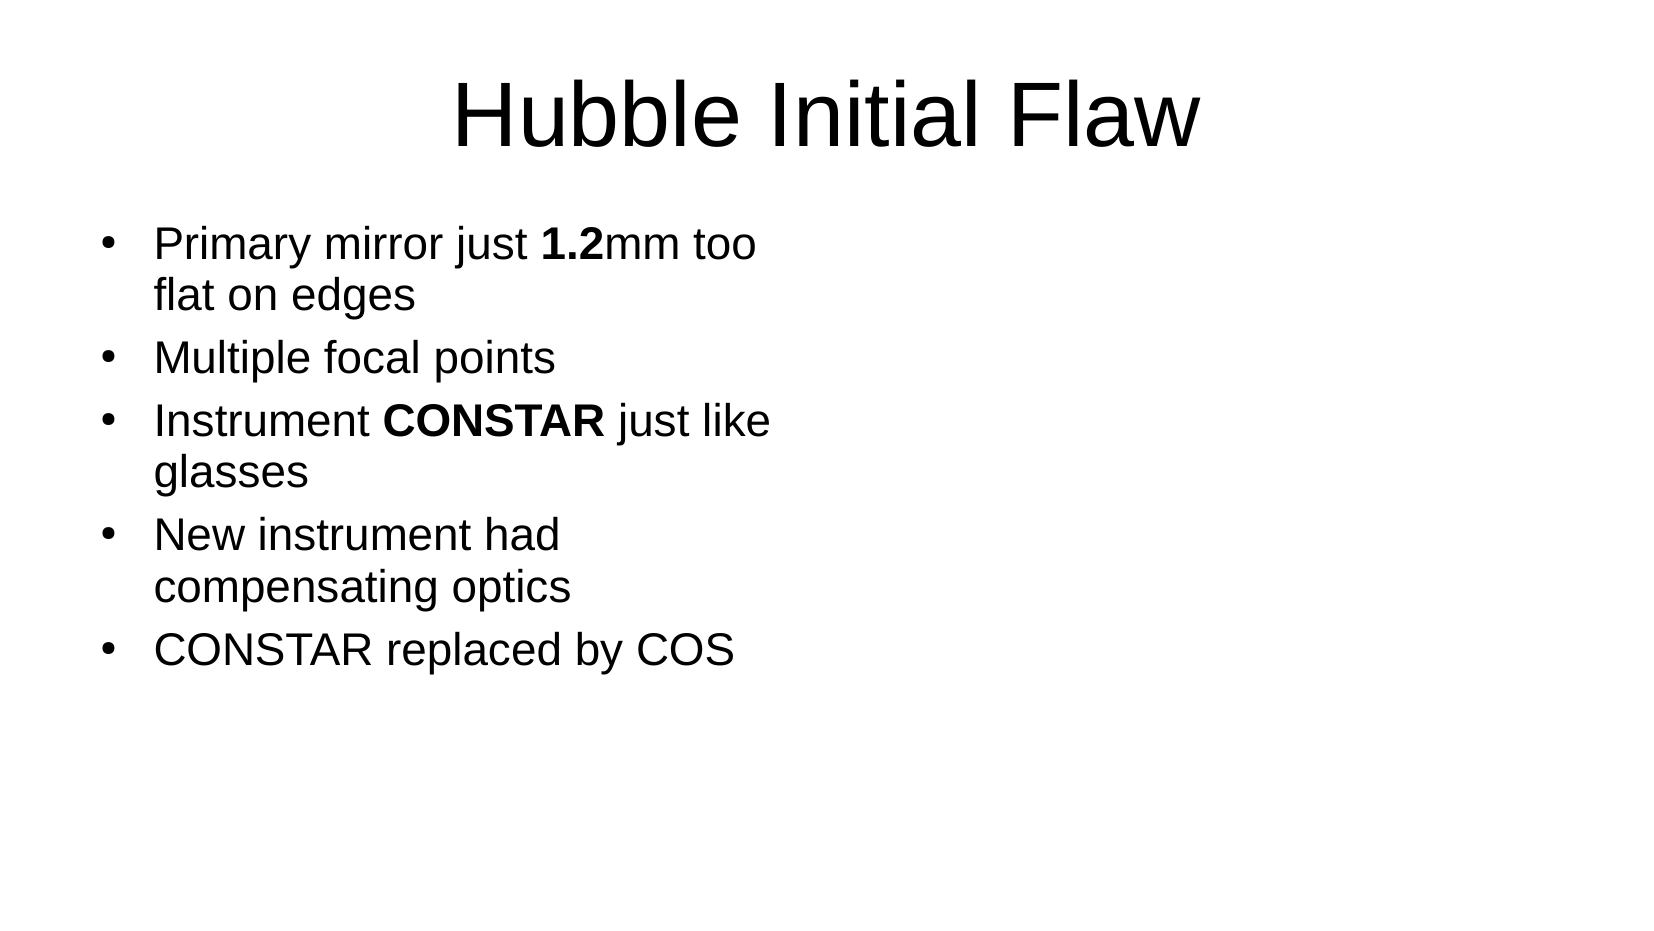

# Hubble Initial Flaw
Primary mirror just 1.2mm too flat on edges
Multiple focal points
Instrument CONSTAR just like glasses
New instrument had compensating optics
CONSTAR replaced by COS